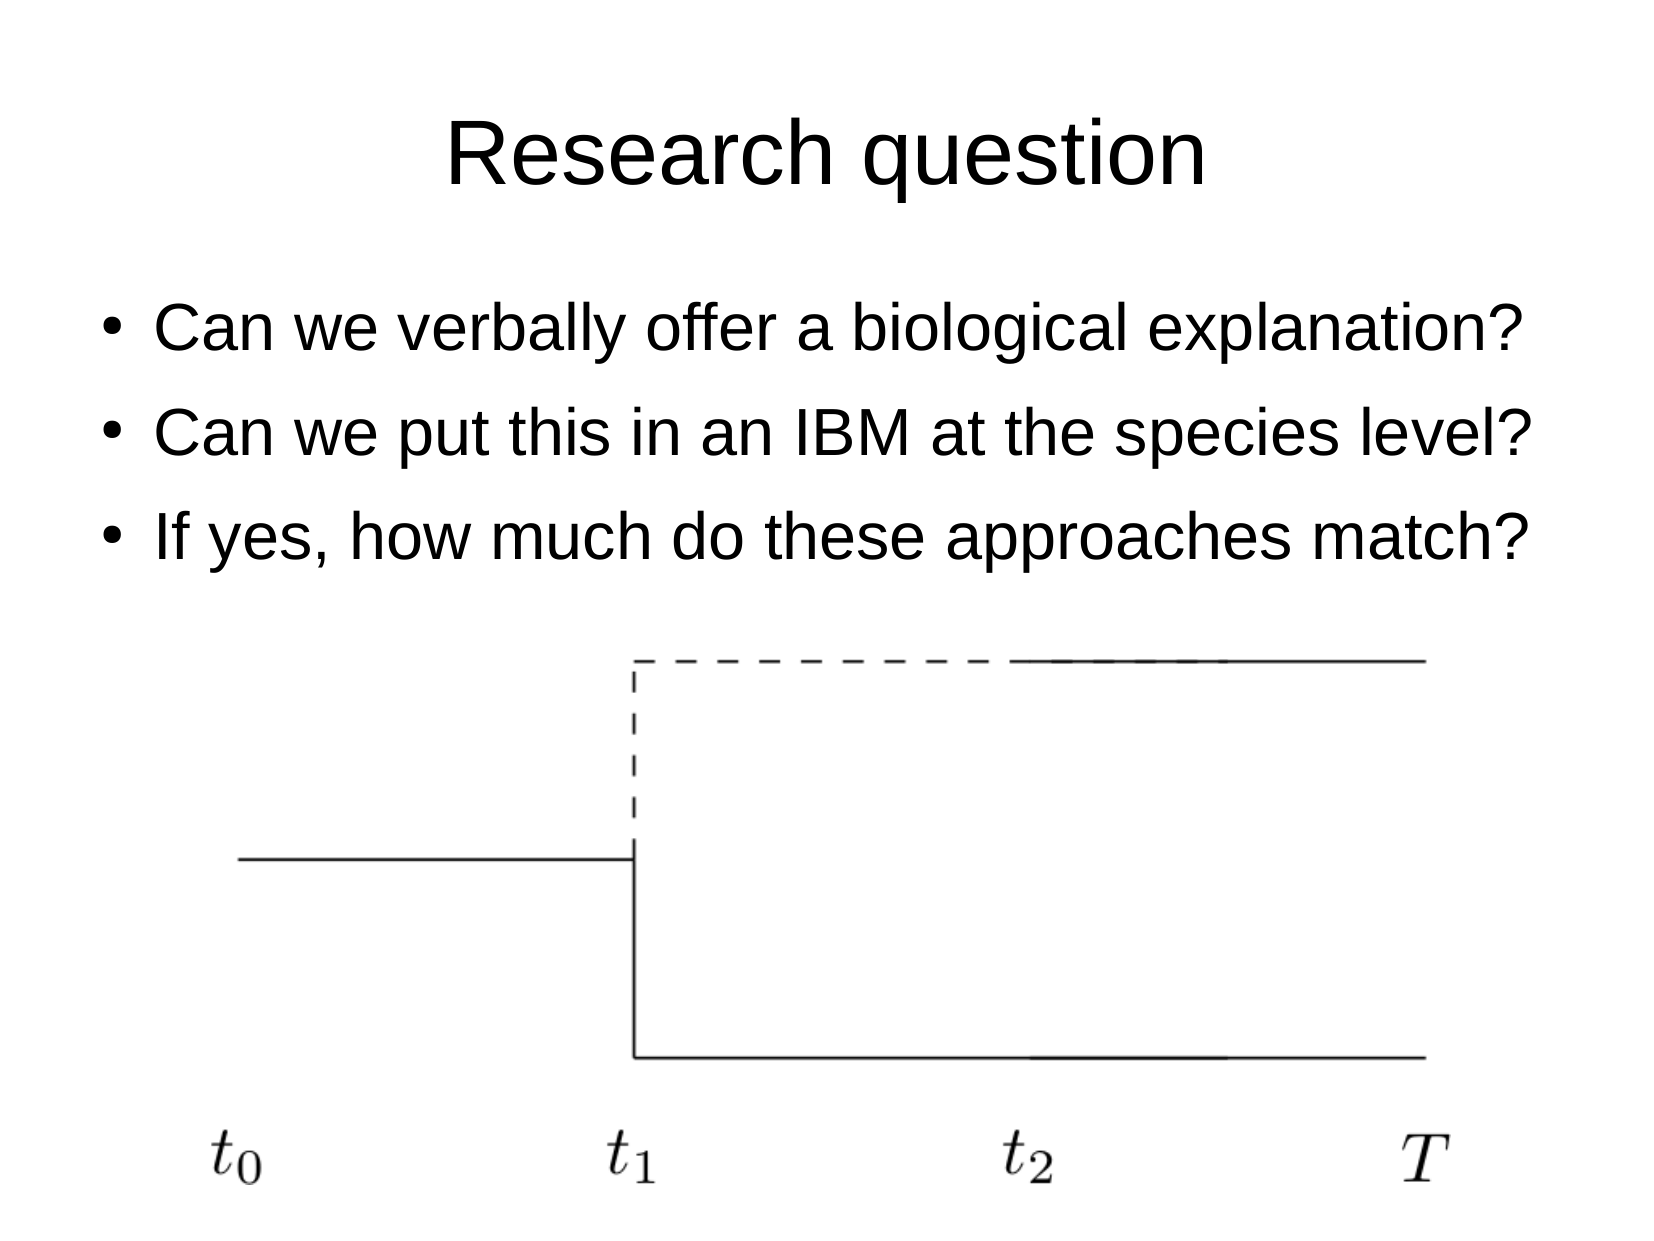

# Research question
Can we verbally offer a biological explanation?
Can we put this in an IBM at the species level?
If yes, how much do these approaches match?